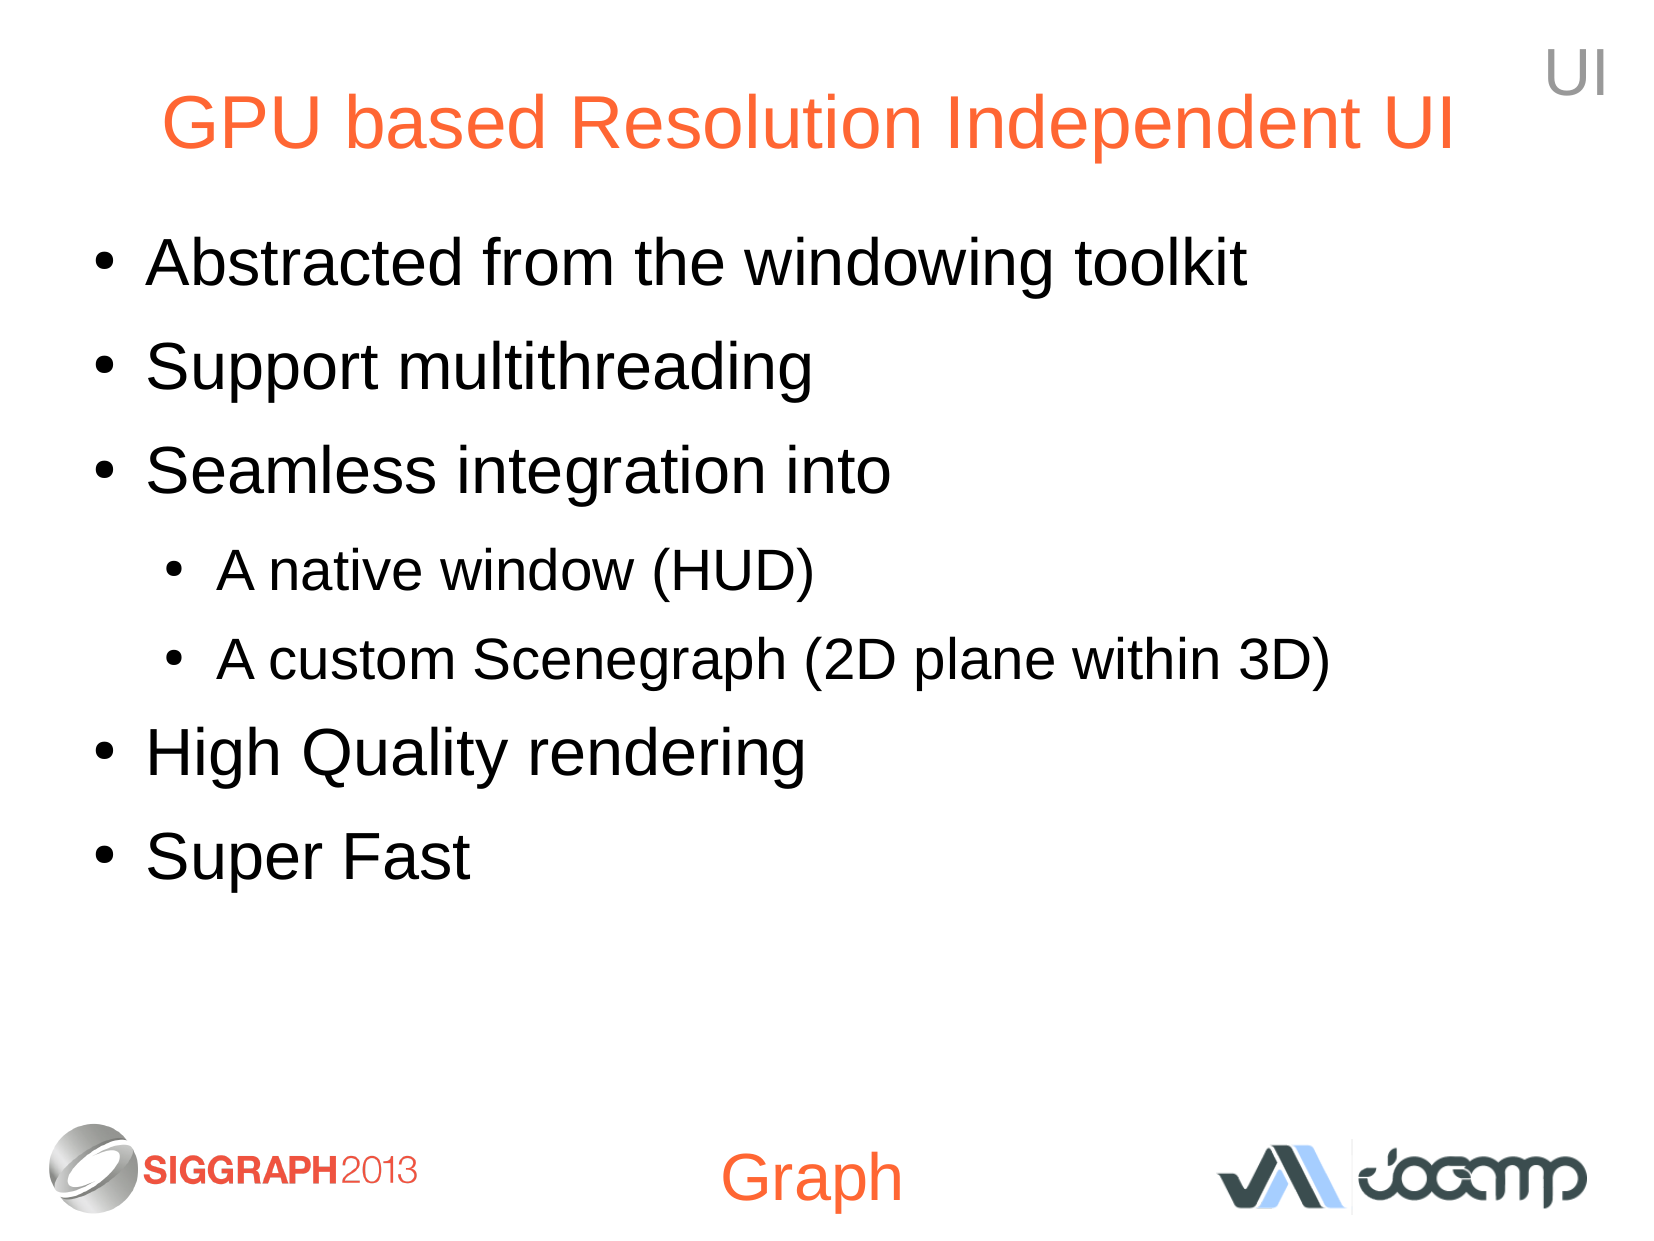

UI
# GPU based Resolution Independent UI
Abstracted from the windowing toolkit
Support multithreading
Seamless integration into
A native window (HUD)
A custom Scenegraph (2D plane within 3D)
High Quality rendering
Super Fast
Graph